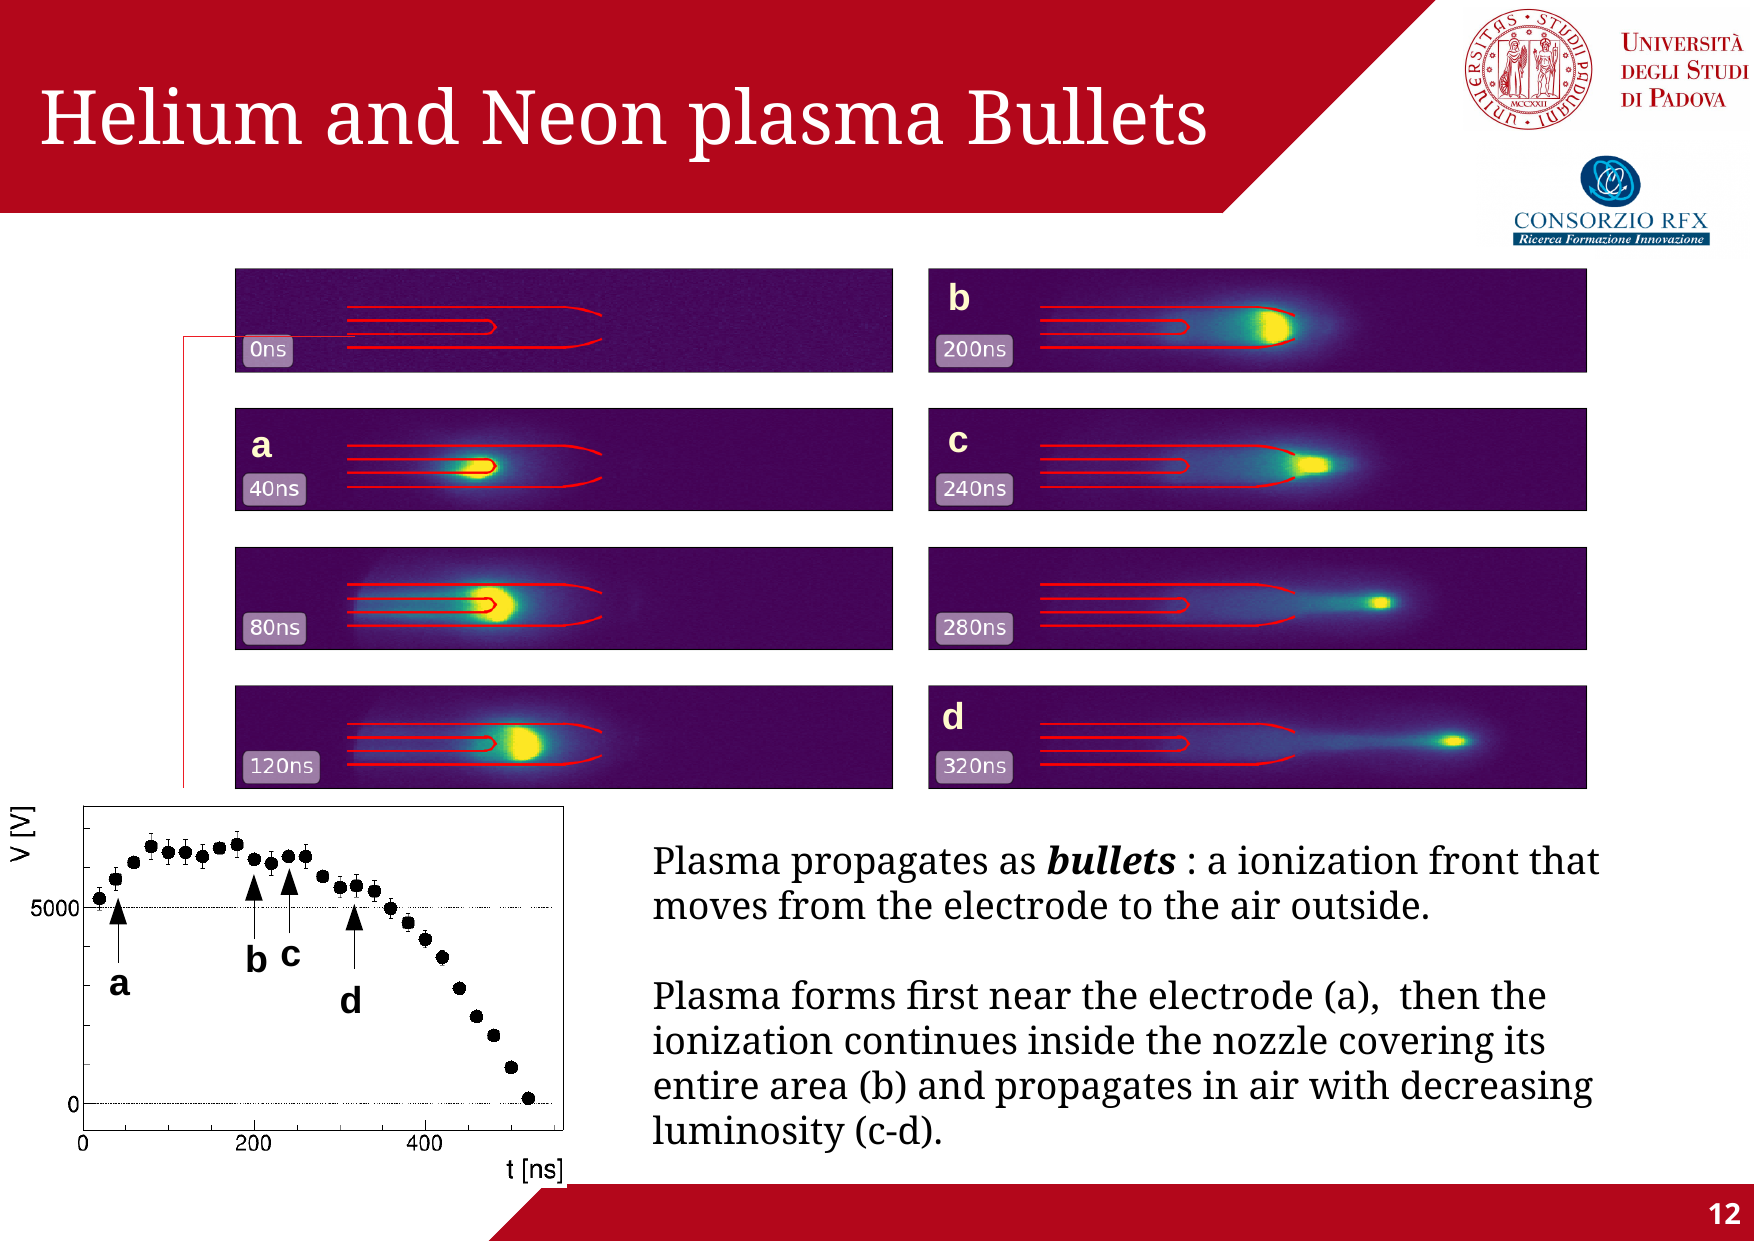

# Helium and Neon plasma Bullets
b
c
a
d
Plasma propagates as bullets : a ionization front that moves from the electrode to the air outside.
Plasma forms first near the electrode (a), then the ionization continues inside the nozzle covering its entire area (b) and propagates in air with decreasing luminosity (c-d).
c
b
a
d
12